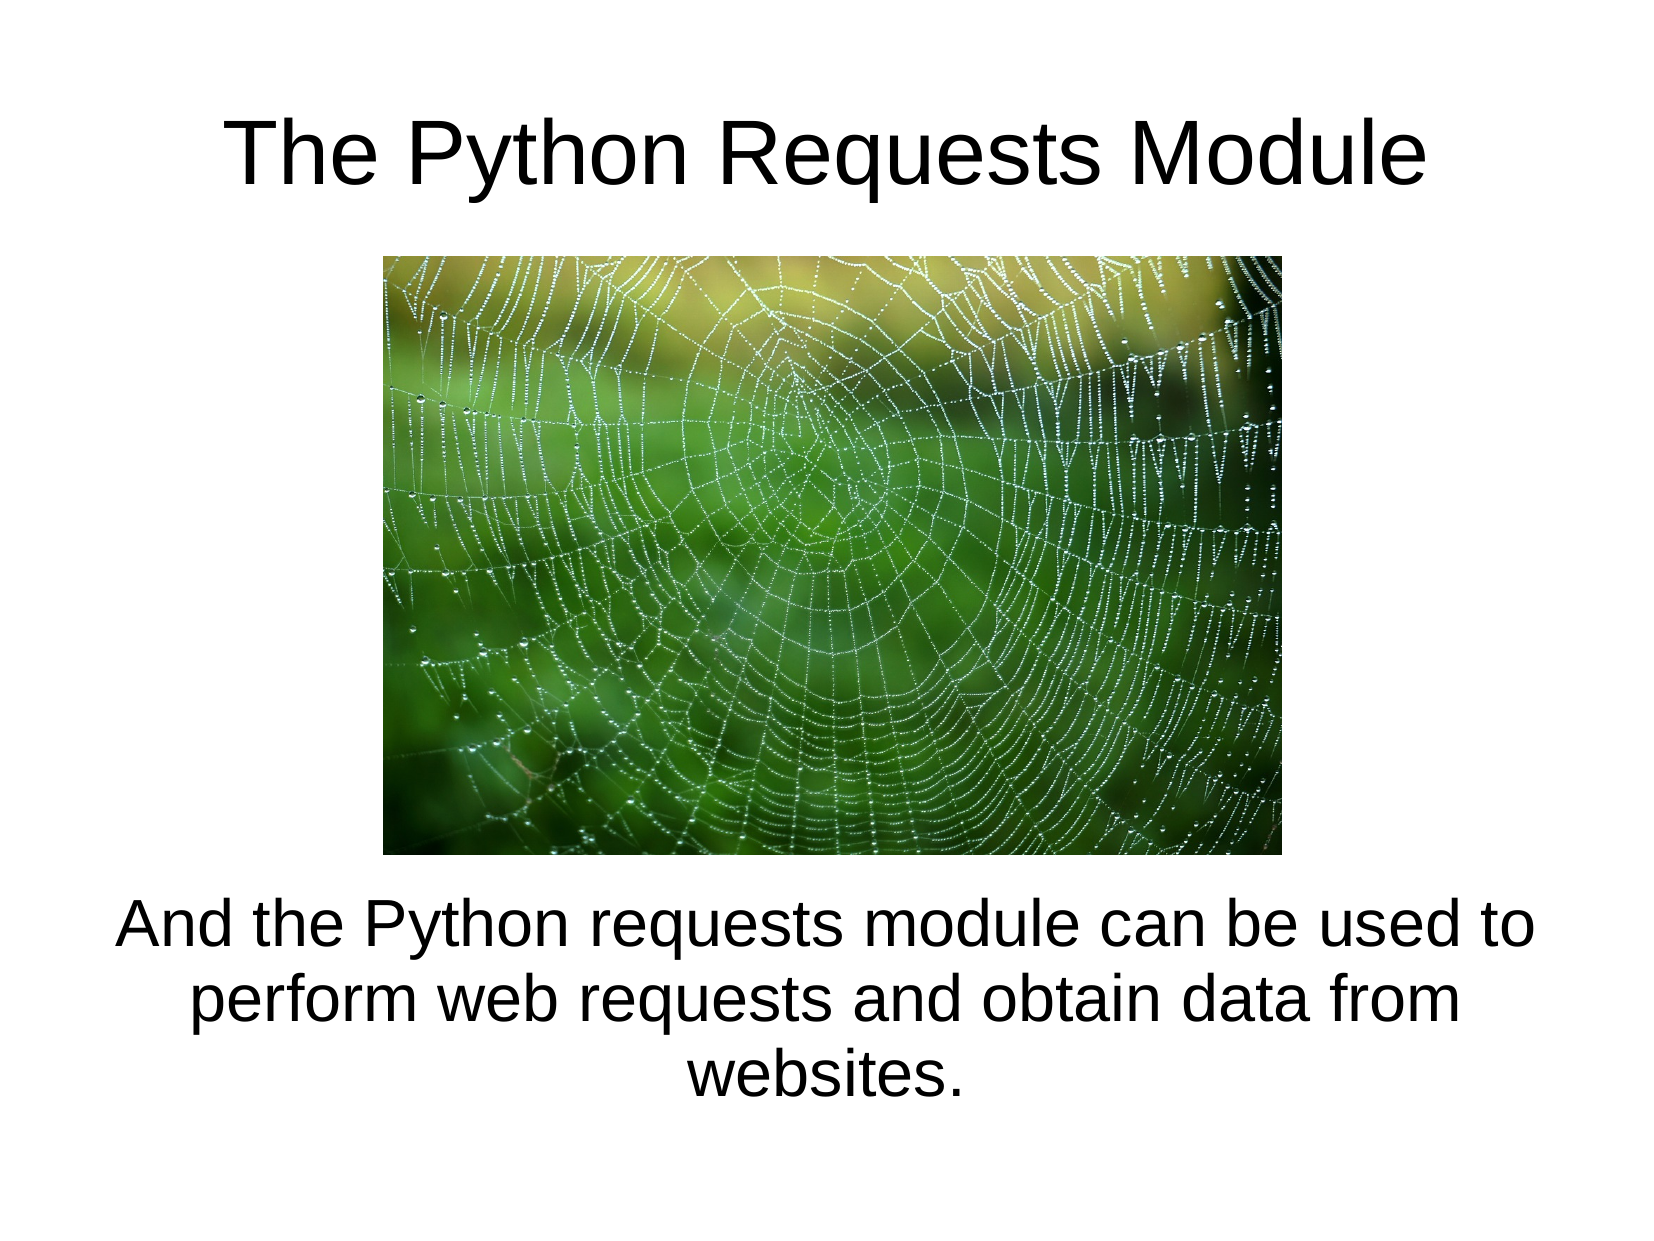

# The Python Requests Module
And the Python requests module can be used to perform web requests and obtain data from websites.